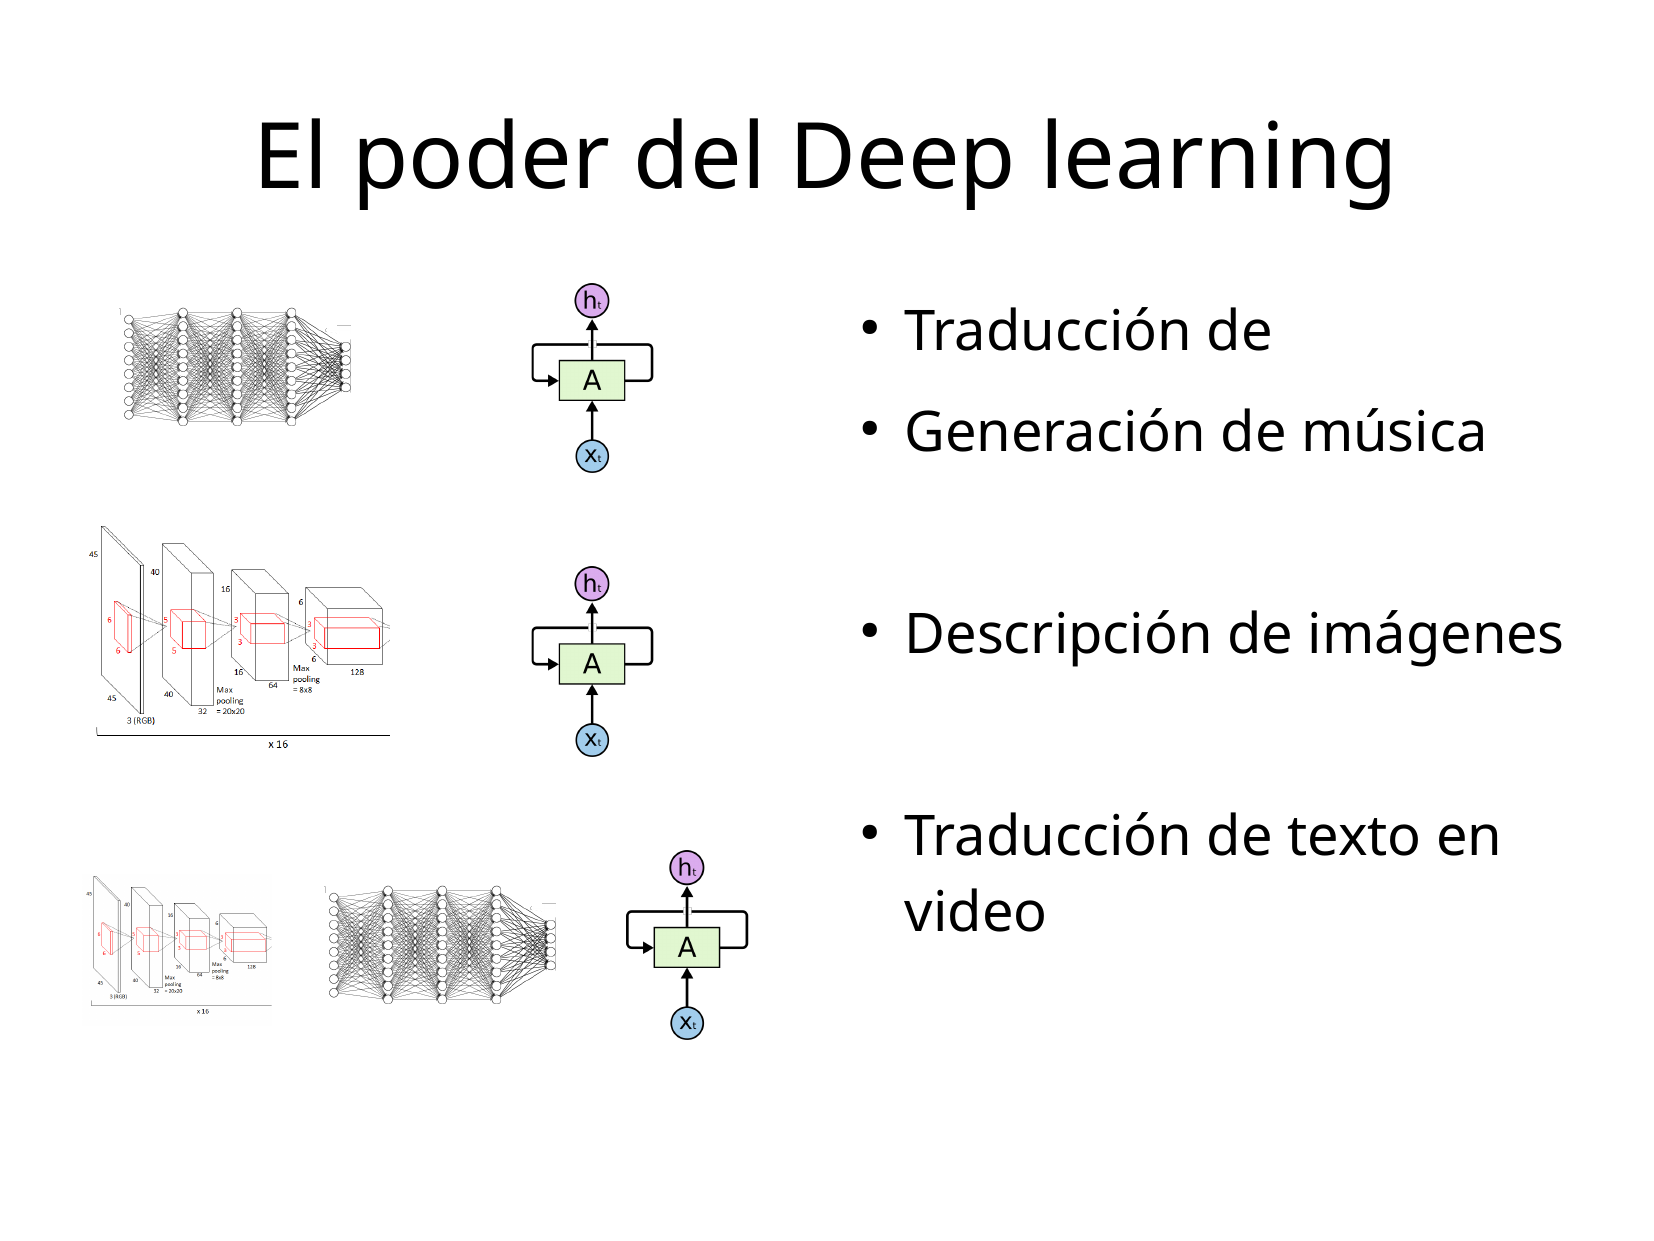

# El poder del Deep learning
Traducción de
Generación de música
Descripción de imágenes
Traducción de texto en video